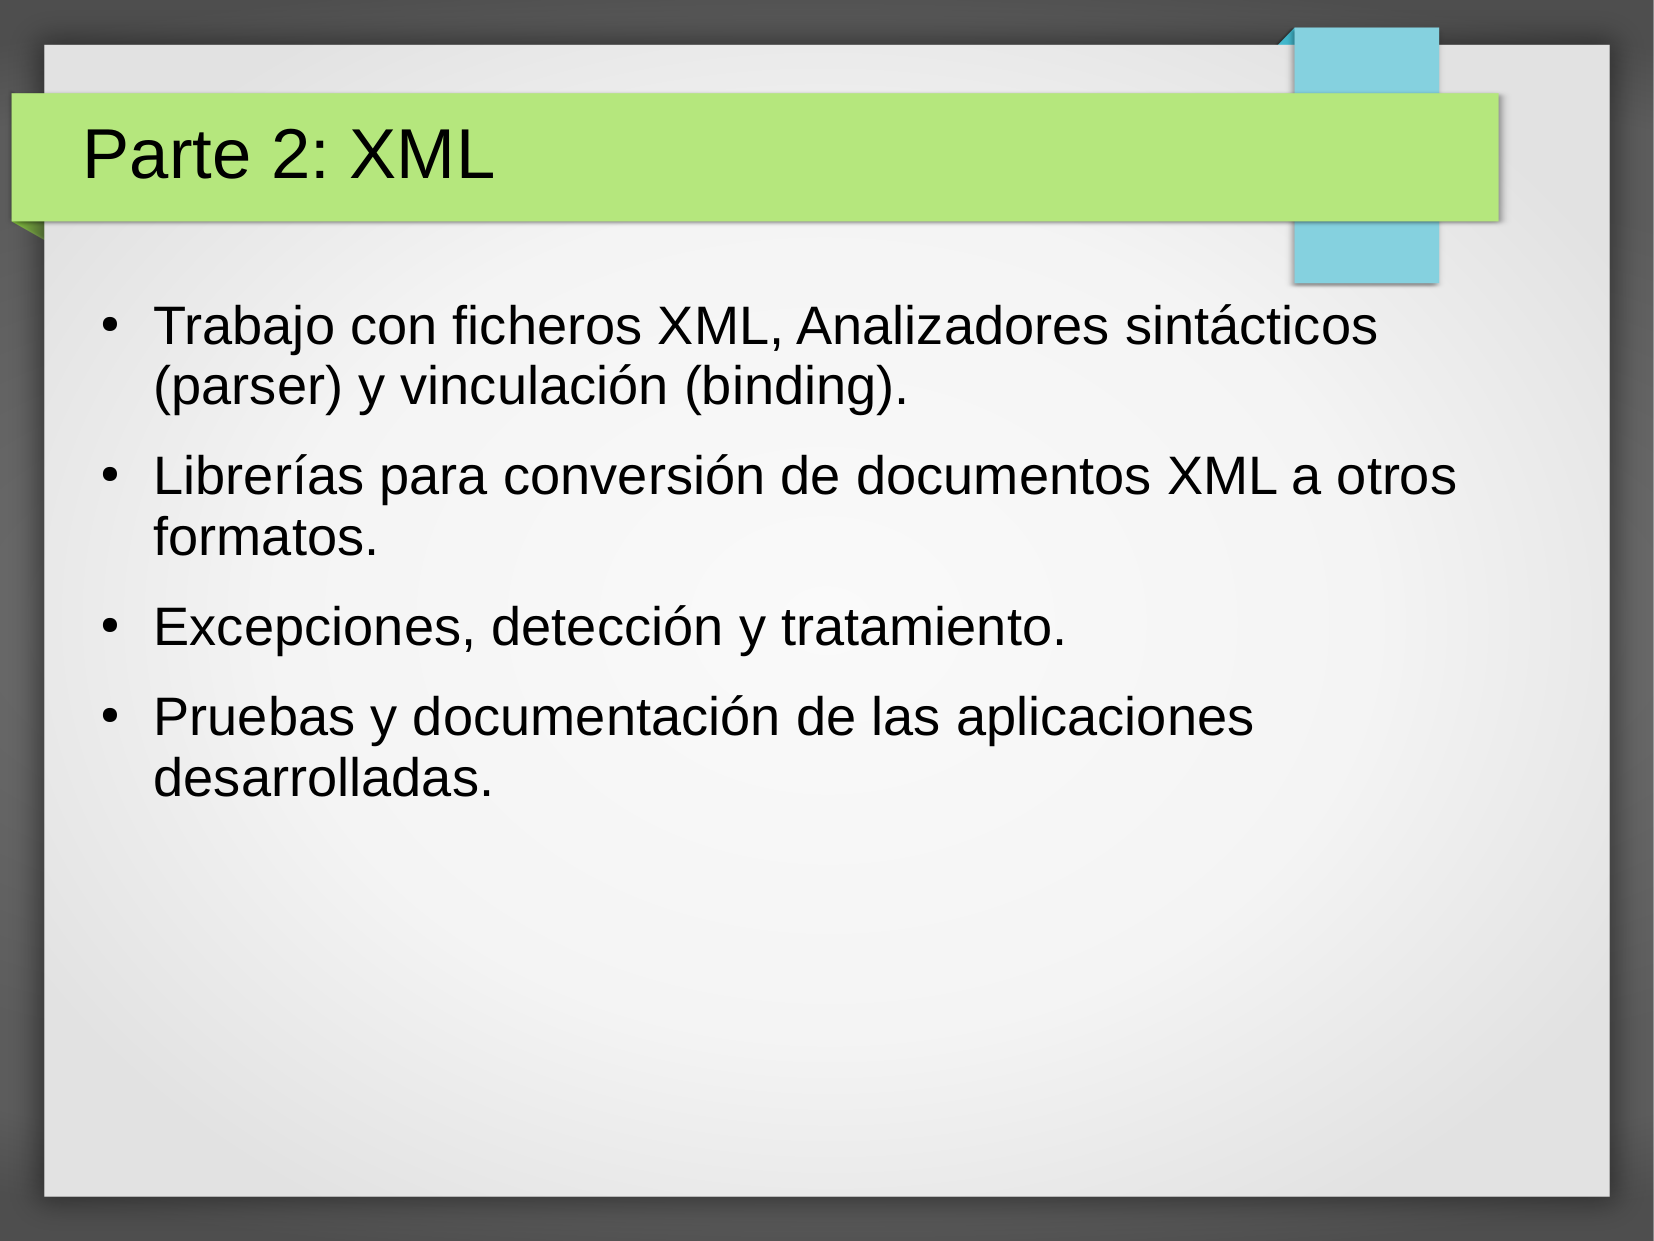

# Parte 2: XML
Trabajo con ficheros XML, Analizadores sintácticos (parser) y vinculación (binding).
Librerías para conversión de documentos XML a otros formatos.
Excepciones, detección y tratamiento.
Pruebas y documentación de las aplicaciones desarrolladas.